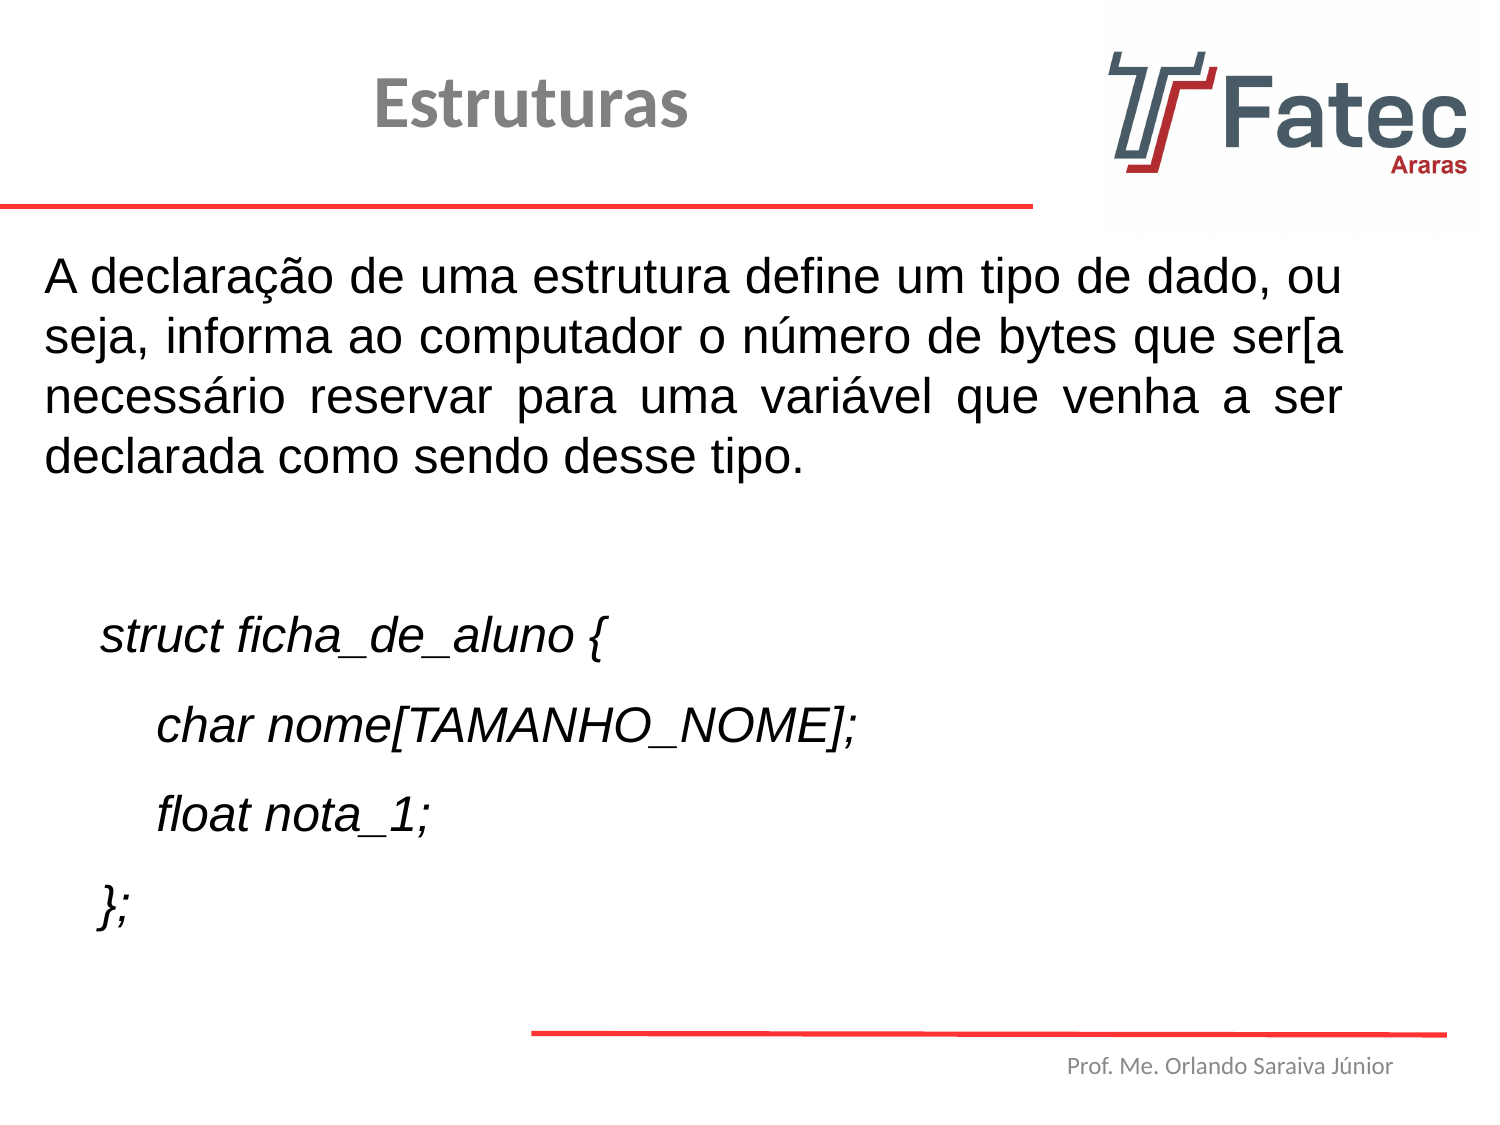

Estruturas
# A declaração de uma estrutura define um tipo de dado, ou seja, informa ao computador o número de bytes que ser[a necessário reservar para uma variável que venha a ser declarada como sendo desse tipo.
 struct ficha_de_aluno {
 char nome[TAMANHO_NOME];
 float nota_1;
 };